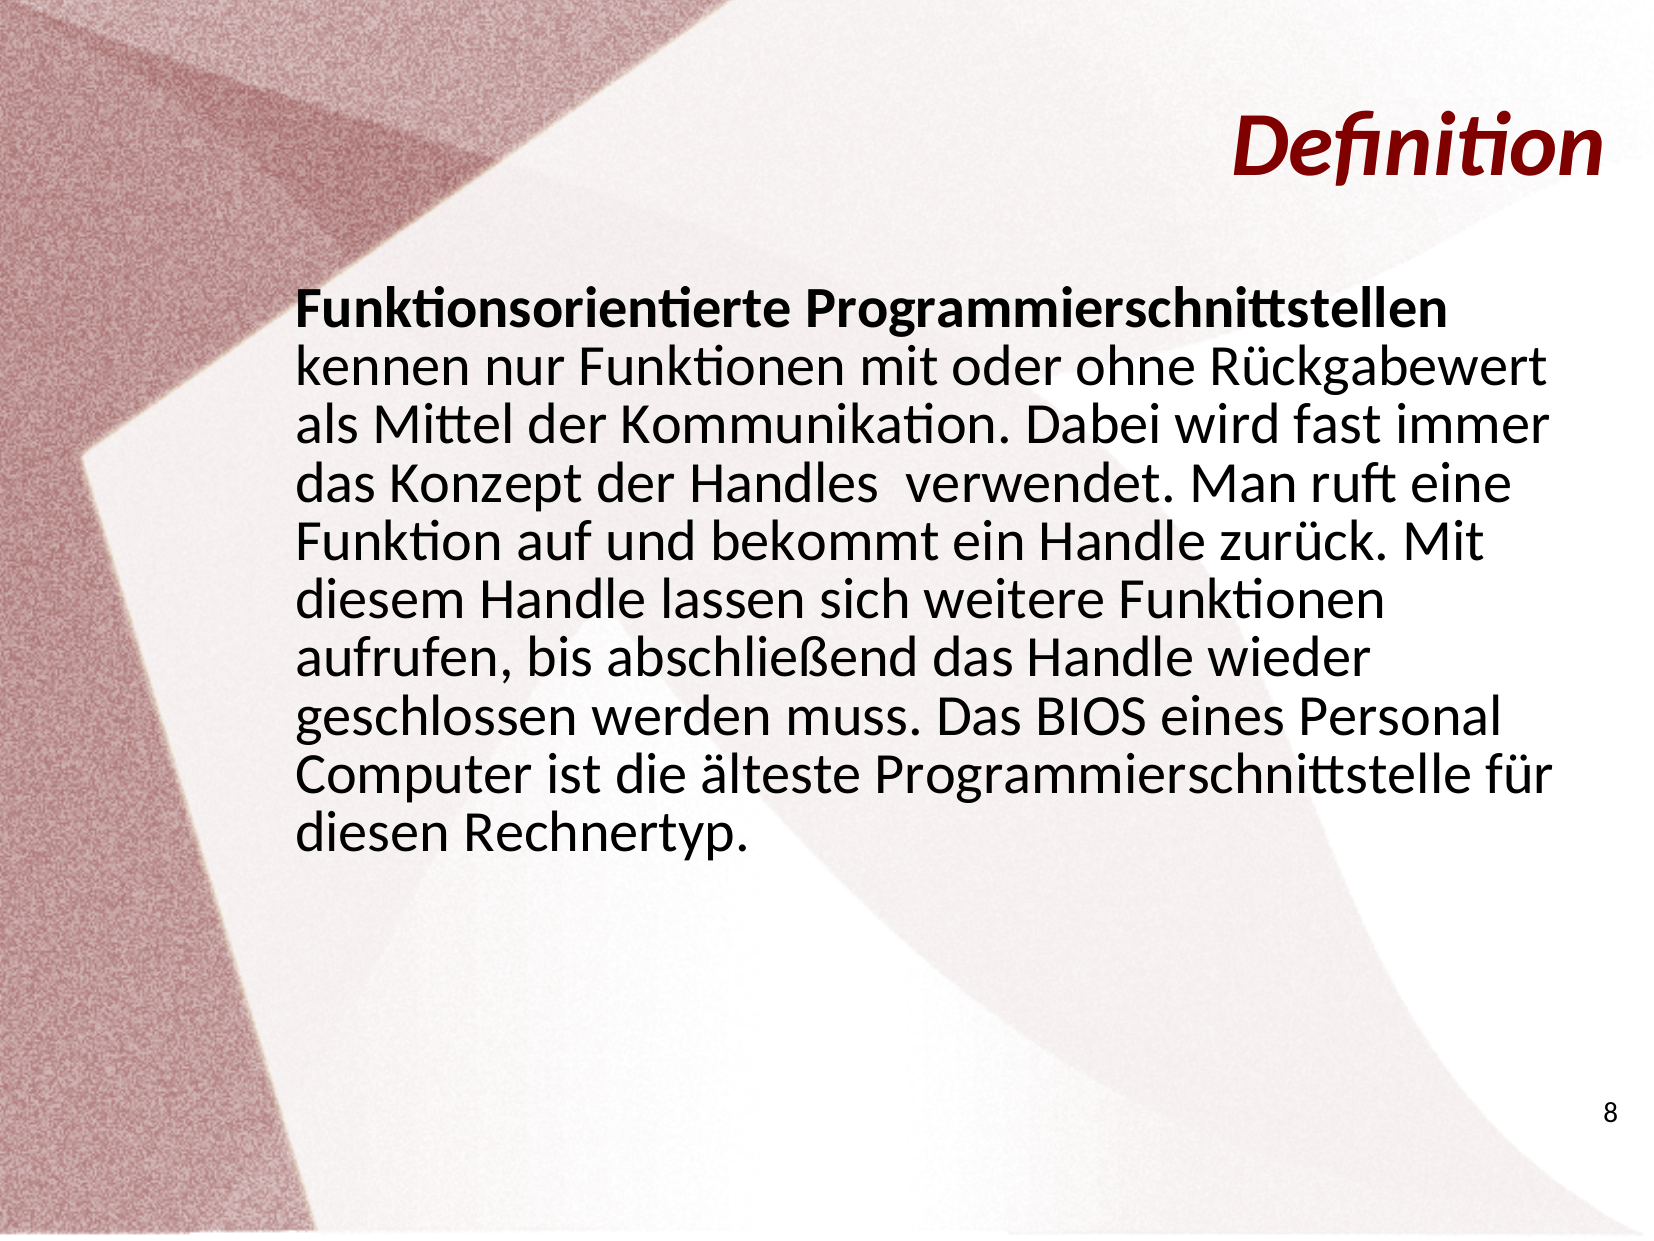

# Definition
Funktionsorientierte Programmierschnittstellen kennen nur Funktionen mit oder ohne Rückgabewert als Mittel der Kommunikation. Dabei wird fast immer das Konzept der Handles verwendet. Man ruft eine Funktion auf und bekommt ein Handle zurück. Mit diesem Handle lassen sich weitere Funktionen aufrufen, bis abschließend das Handle wieder geschlossen werden muss. Das BIOS eines Personal Computer ist die älteste Programmierschnittstelle für diesen Rechnertyp.
8